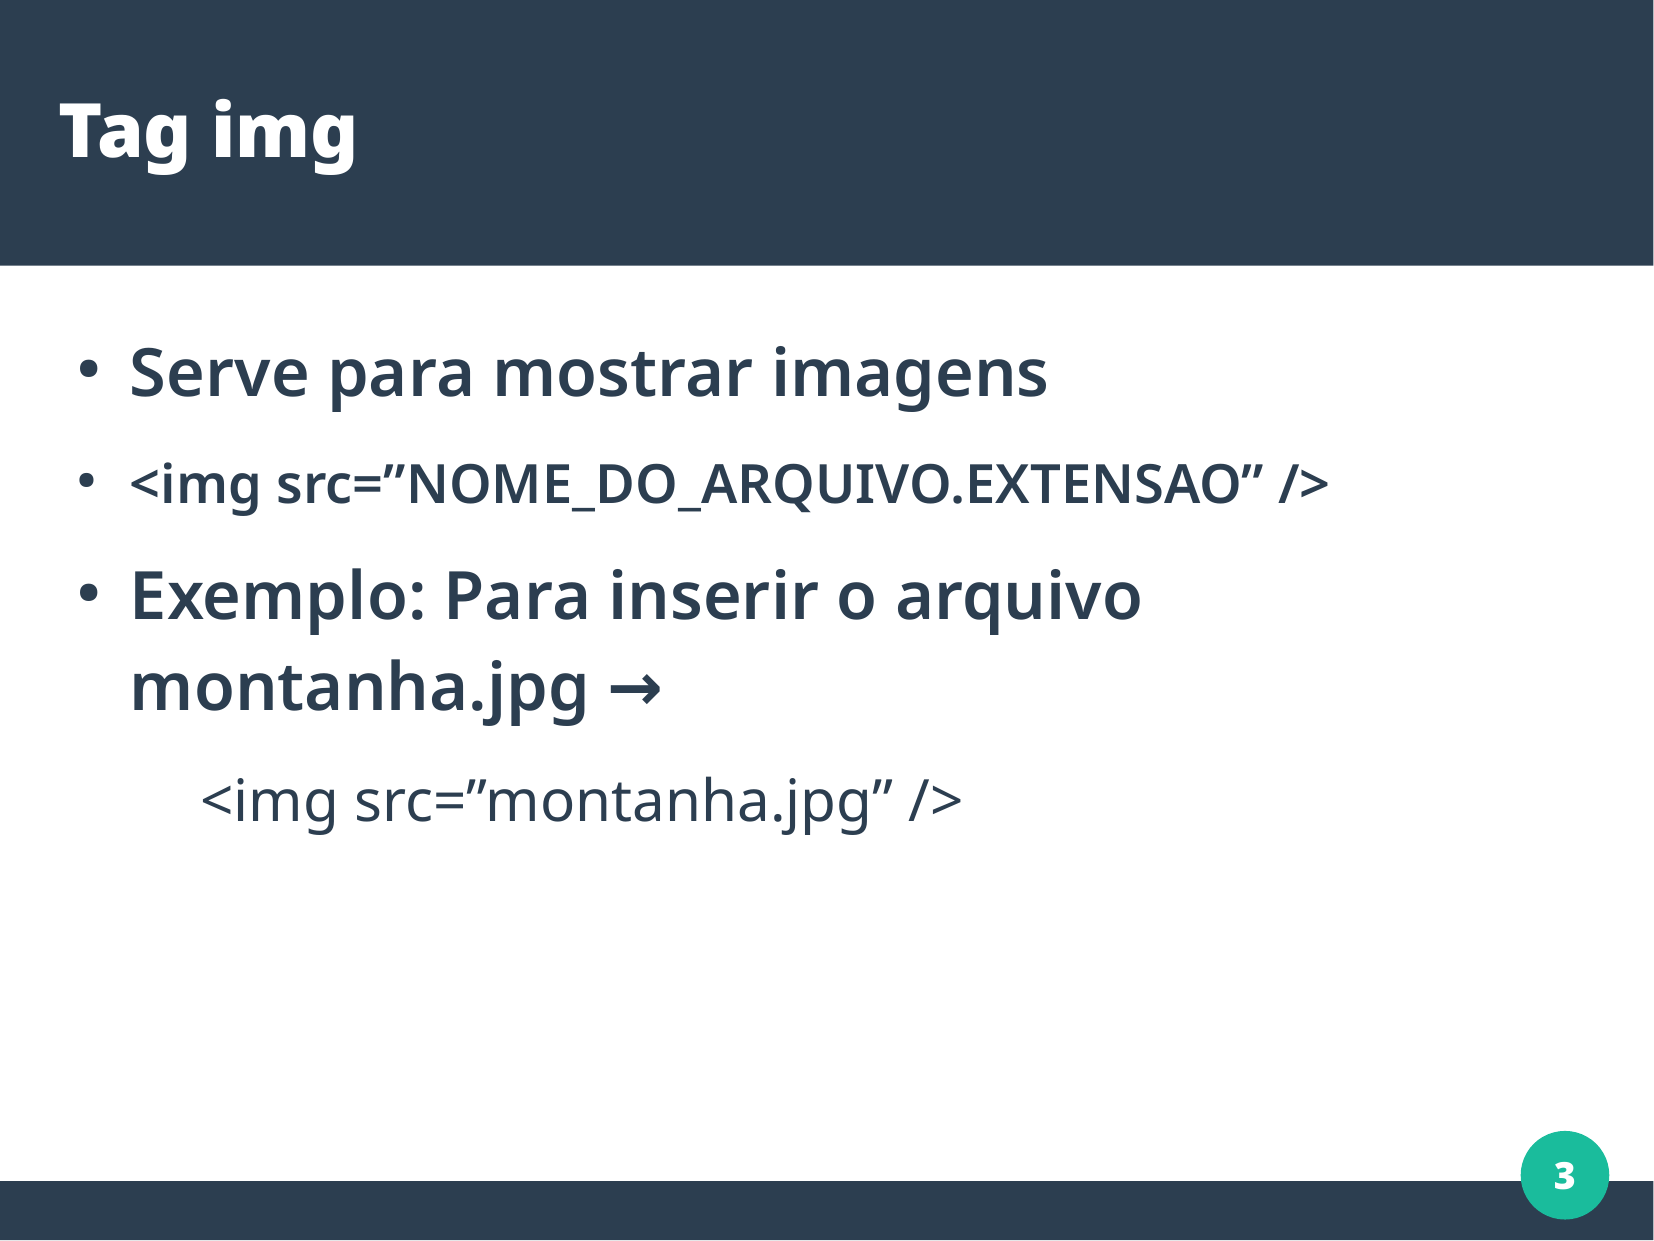

# Tag img
Serve para mostrar imagens
<img src=”NOME_DO_ARQUIVO.EXTENSAO” />
Exemplo: Para inserir o arquivo montanha.jpg →
<img src=”montanha.jpg” />
3